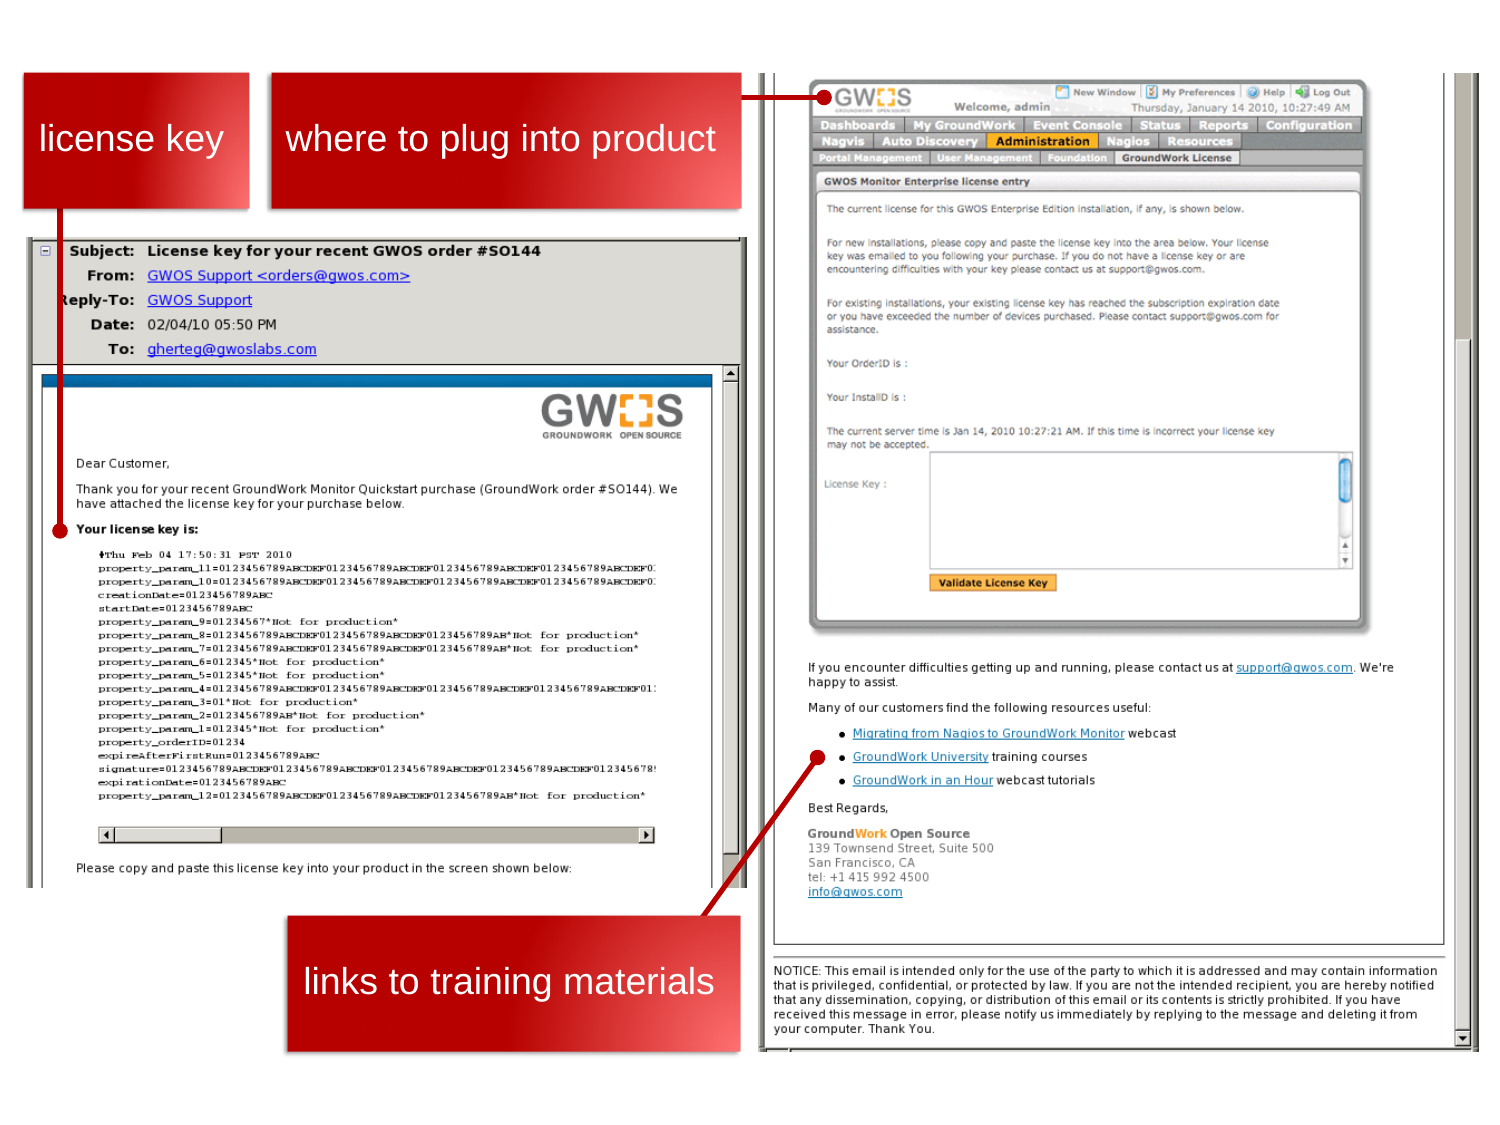

license key
where to plug into product
links to training materials